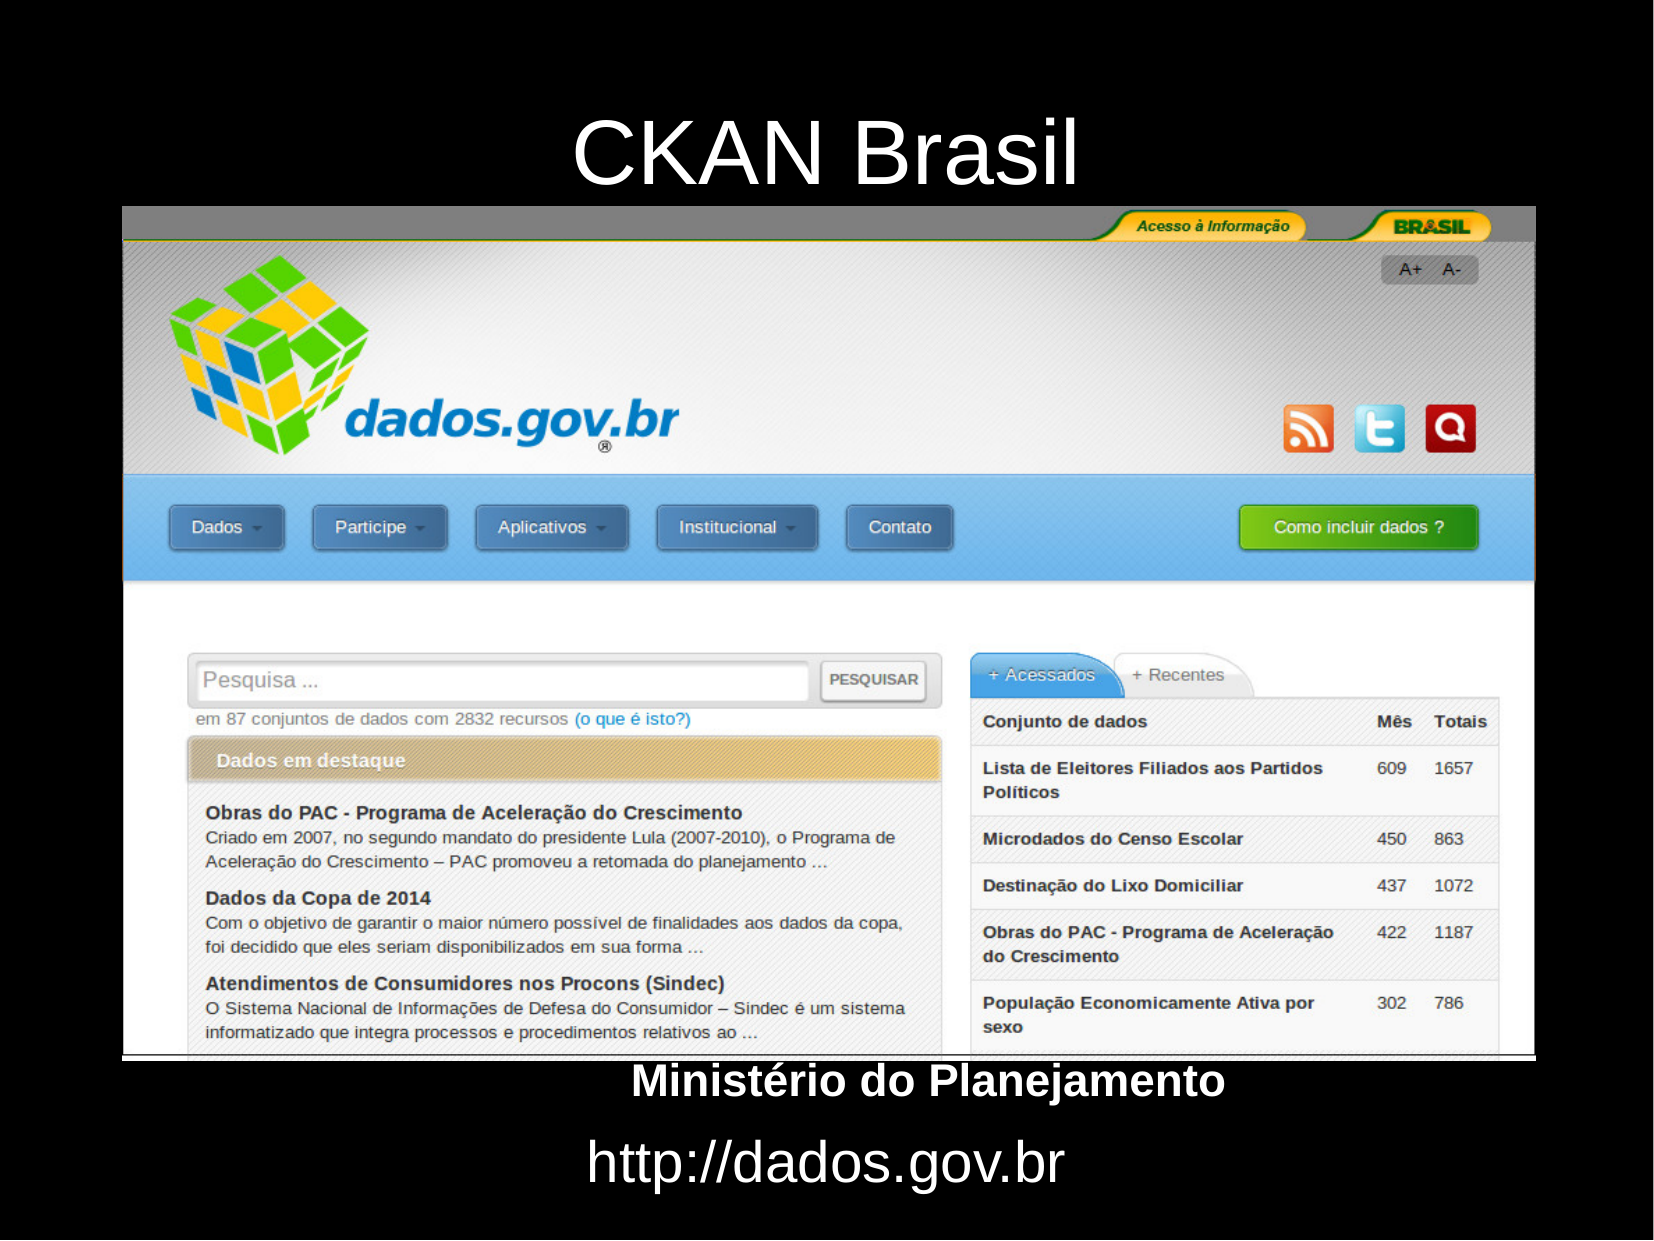

# CKAN Brasil
 Ministério do Planejamento
http://dados.gov.br